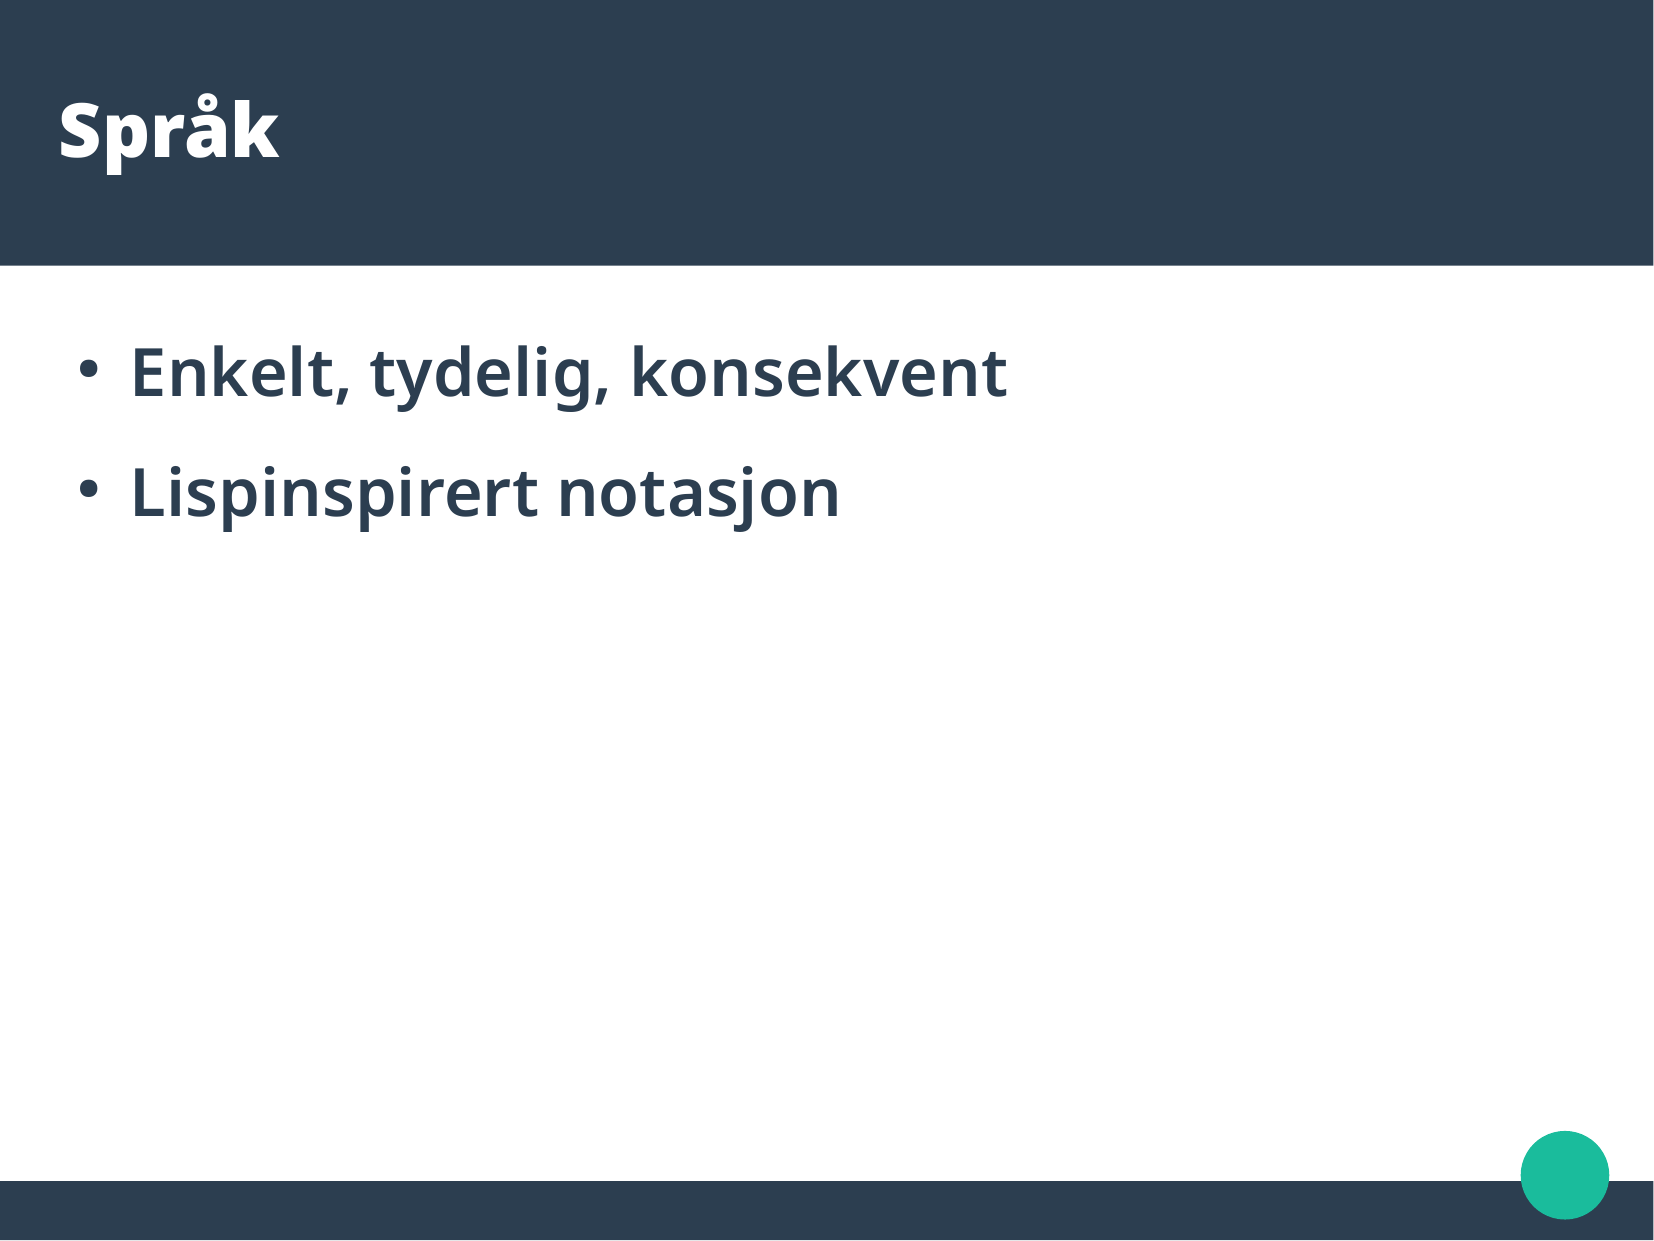

# Språk
Enkelt, tydelig, konsekvent
Lispinspirert notasjon